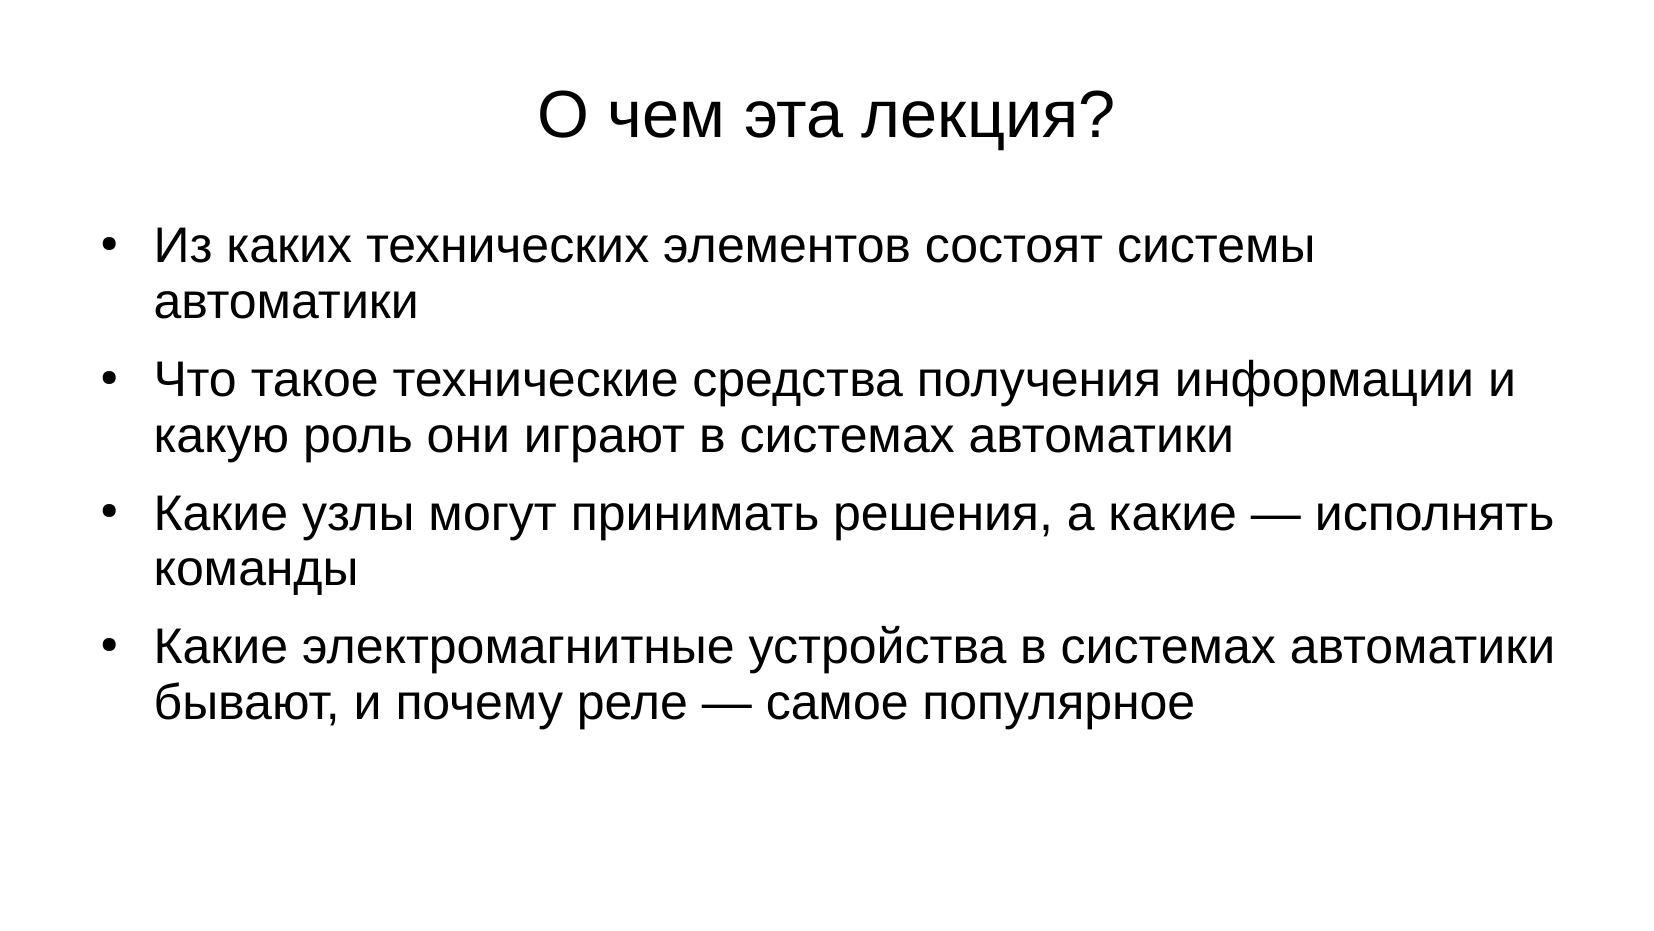

# О чем эта лекция?
Из каких технических элементов состоят системы автоматики
Что такое технические средства получения информации и какую роль они играют в системах автоматики
Какие узлы могут принимать решения, а какие — исполнять команды
Какие электромагнитные устройства в системах автоматики бывают, и почему реле — самое популярное